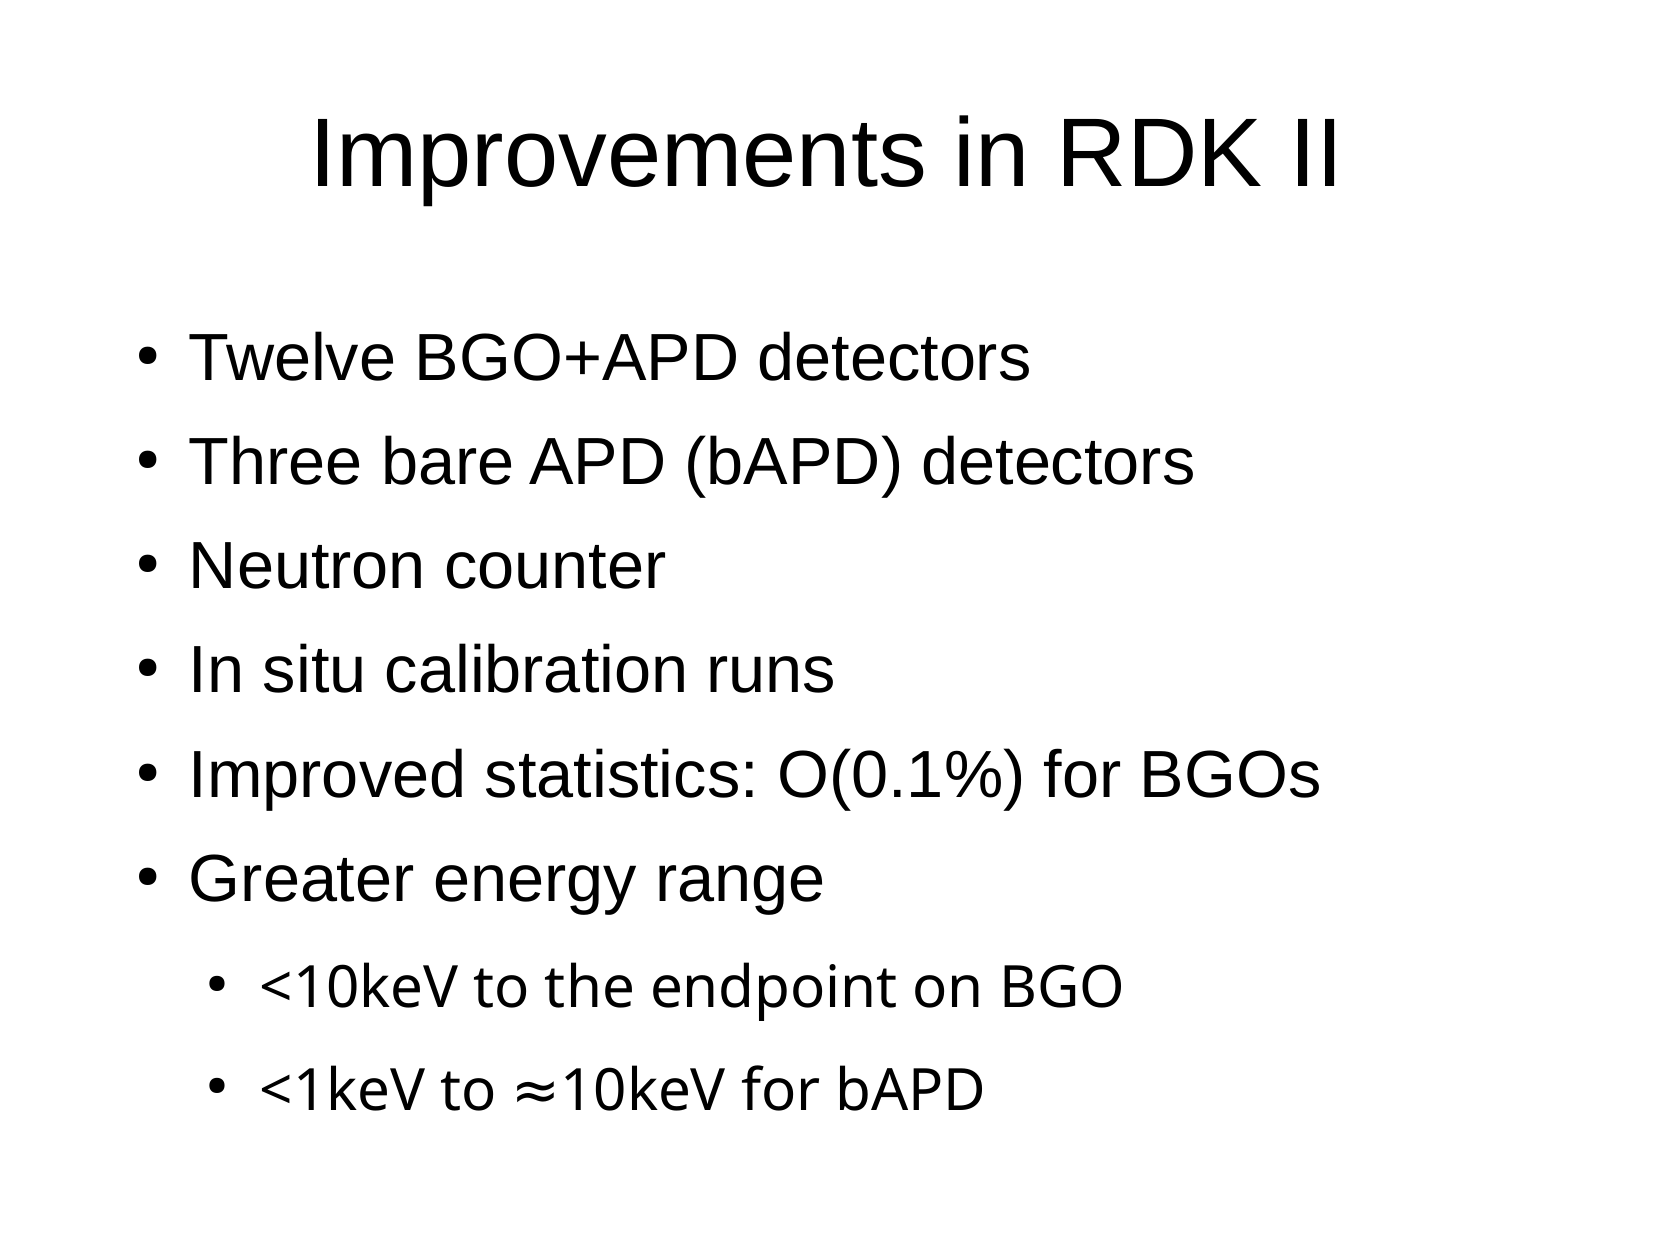

# Improvements in RDK II
Twelve BGO+APD detectors
Three bare APD (bAPD) detectors
Neutron counter
In situ calibration runs
Improved statistics: O(0.1%) for BGOs
Greater energy range
<10keV to the endpoint on BGO
<1keV to ≈10keV for bAPD